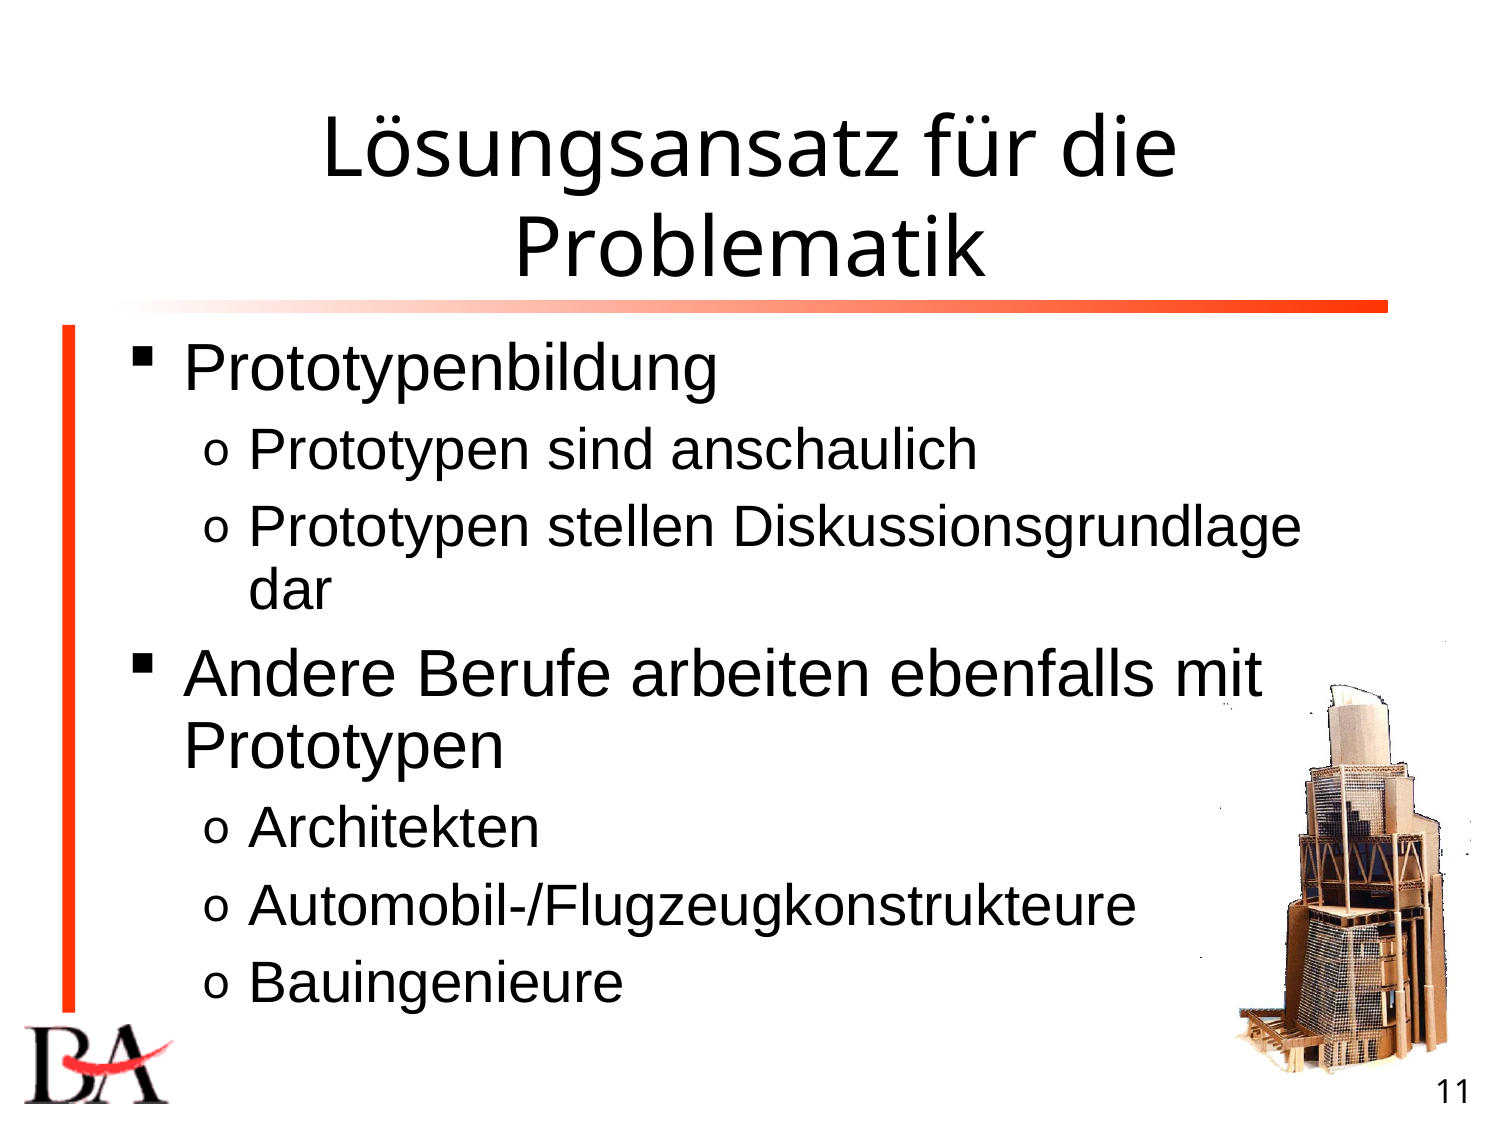

# Lösungsansatz für die Problematik
Prototypenbildung
Prototypen sind anschaulich
Prototypen stellen Diskussionsgrundlage dar
Andere Berufe arbeiten ebenfalls mit Prototypen
Architekten
Automobil-/Flugzeugkonstrukteure
Bauingenieure